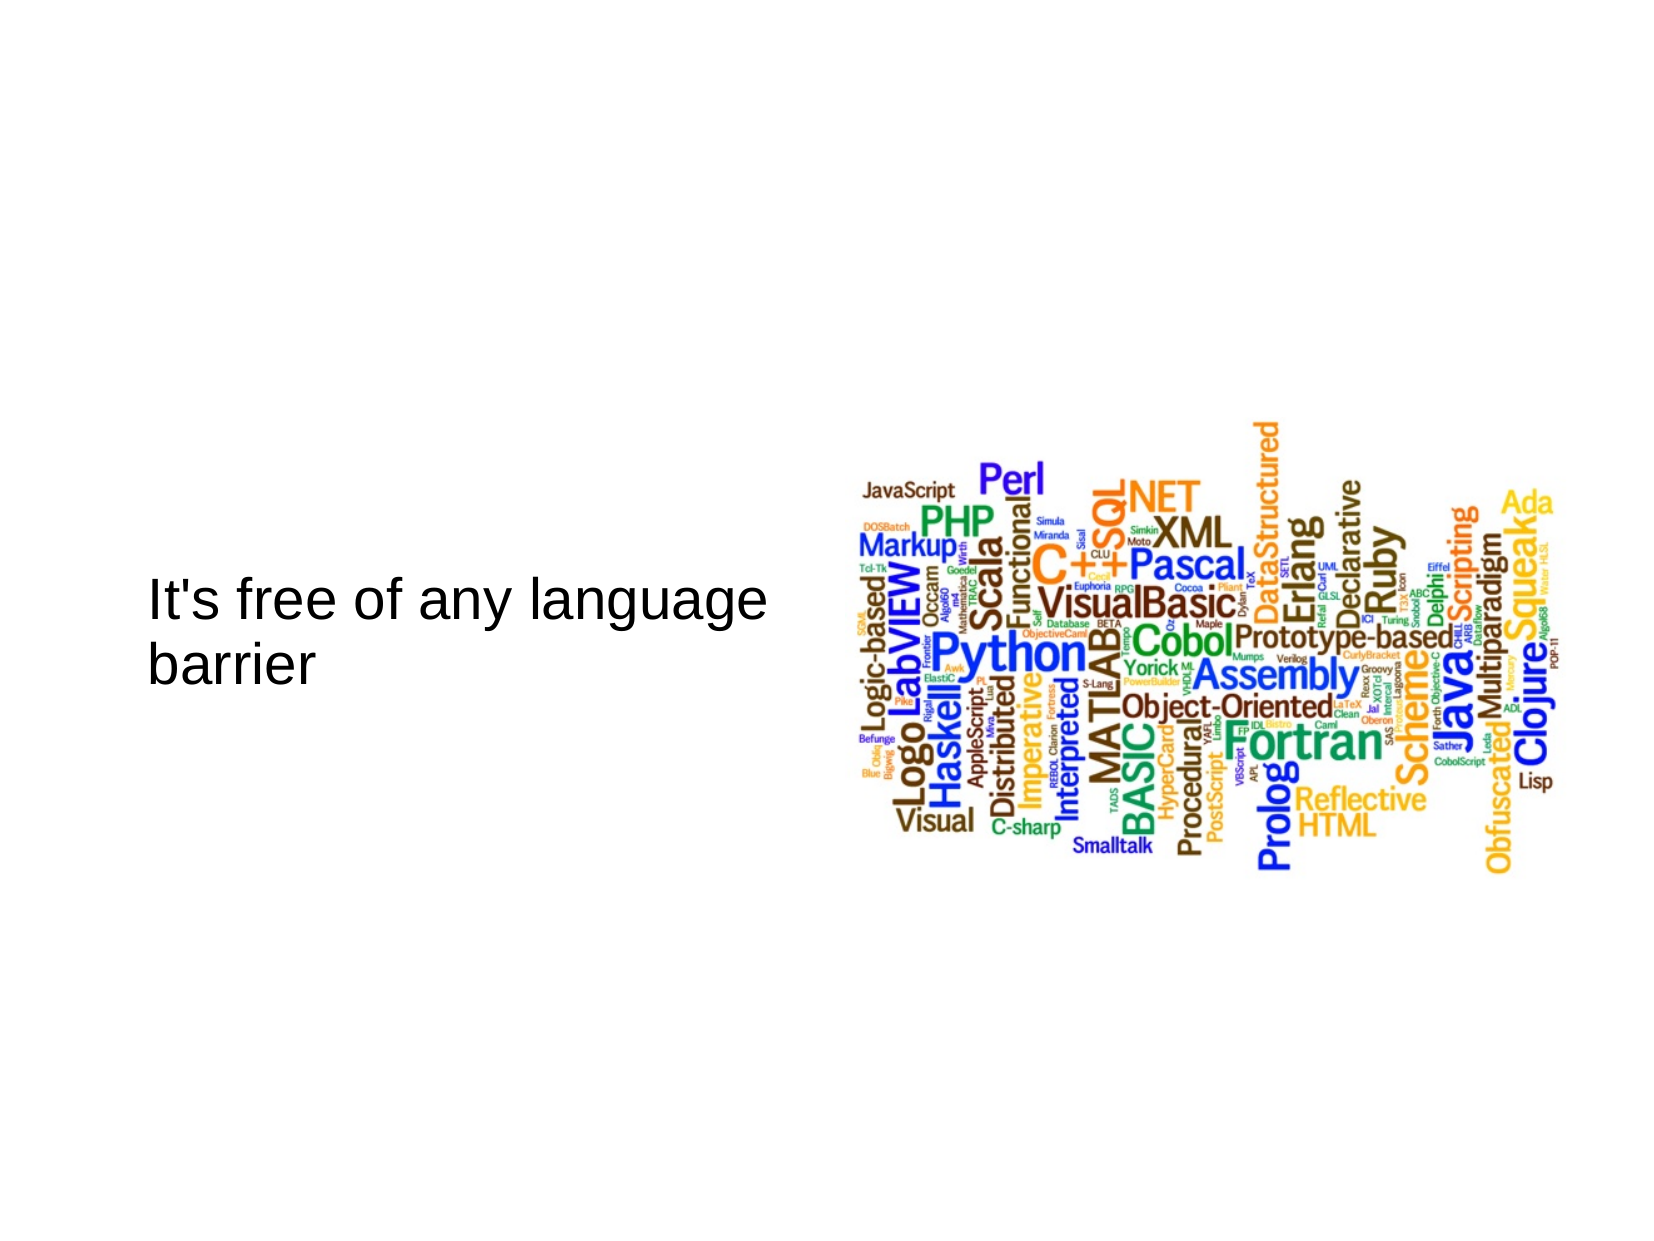

#
It's free of any language barrier